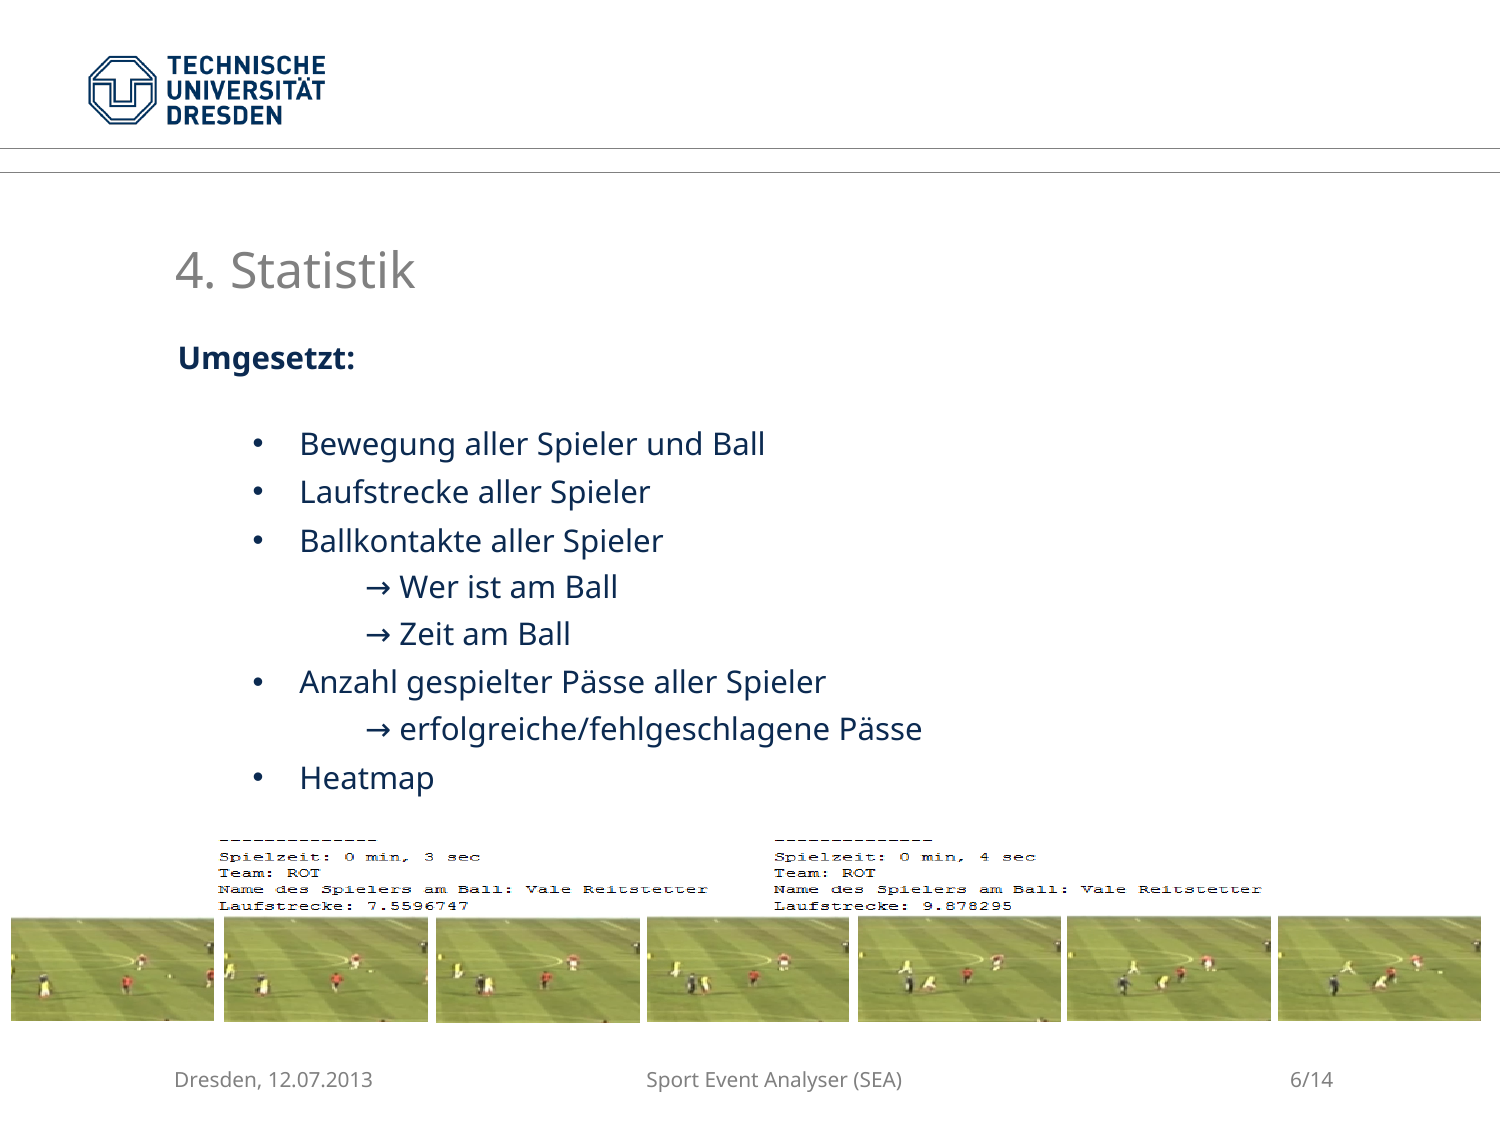

# 4. Statistik
Umgesetzt:
Bewegung aller Spieler und Ball
Laufstrecke aller Spieler
Ballkontakte aller Spieler
→ Wer ist am Ball
→ Zeit am Ball
Anzahl gespielter Pässe aller Spieler
→ erfolgreiche/fehlgeschlagene Pässe
Heatmap
Dresden, 12.07.2013